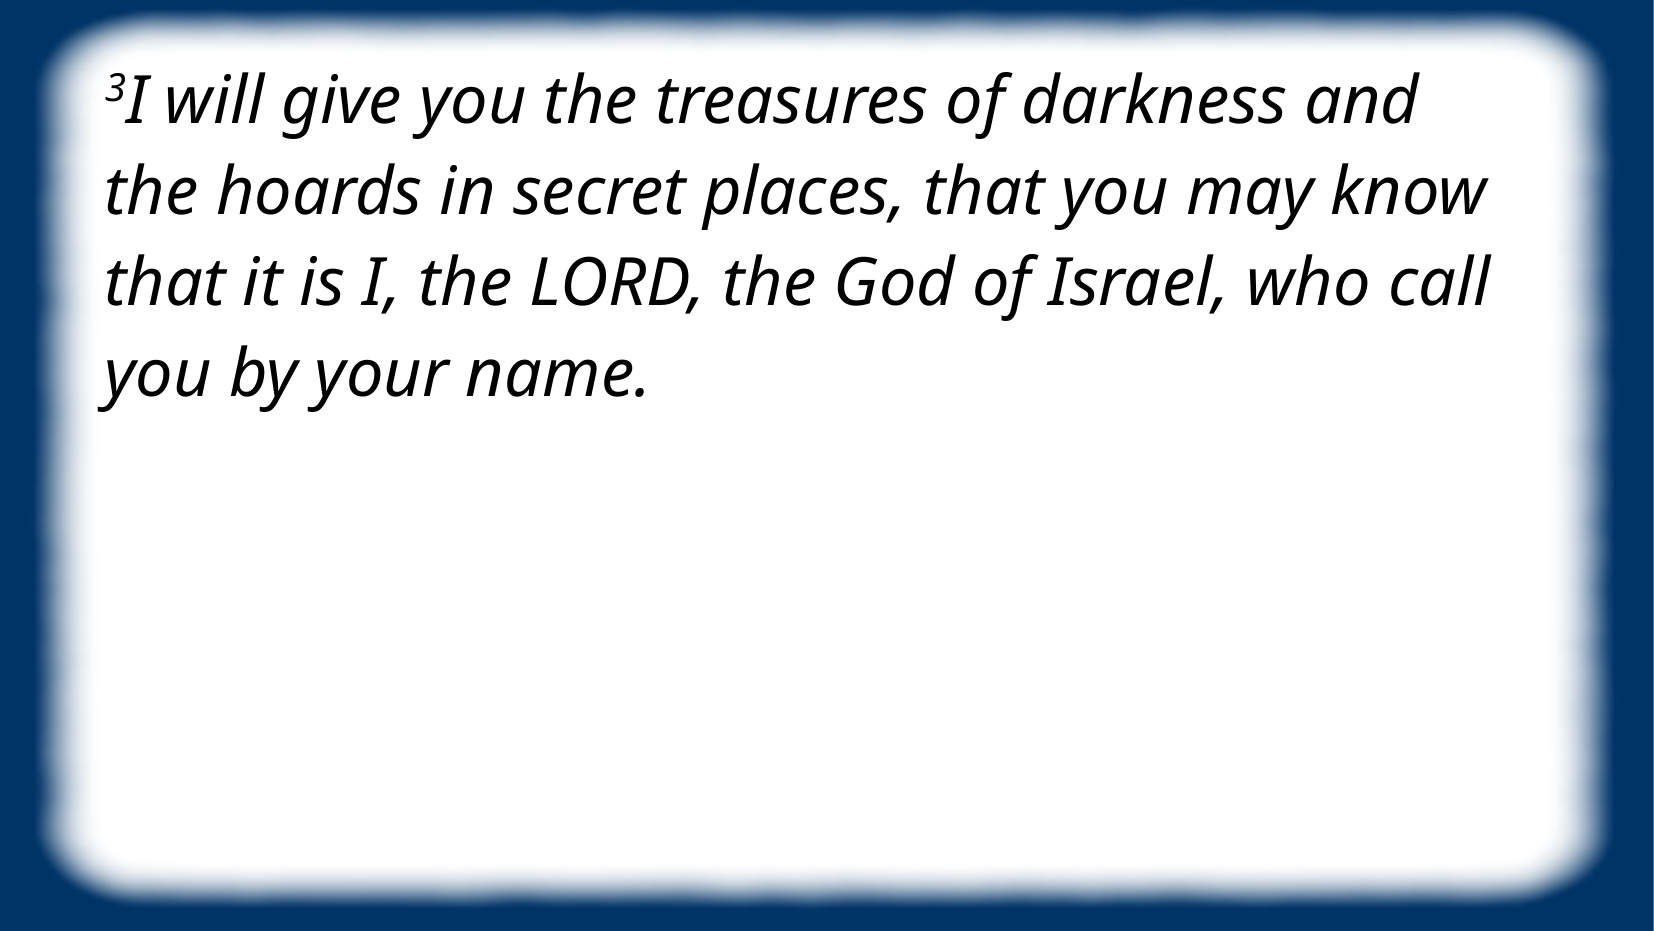

3I will give you the treasures of darkness and the hoards in secret places, that you may know that it is I, the LORD, the God of Israel, who call you by your name.